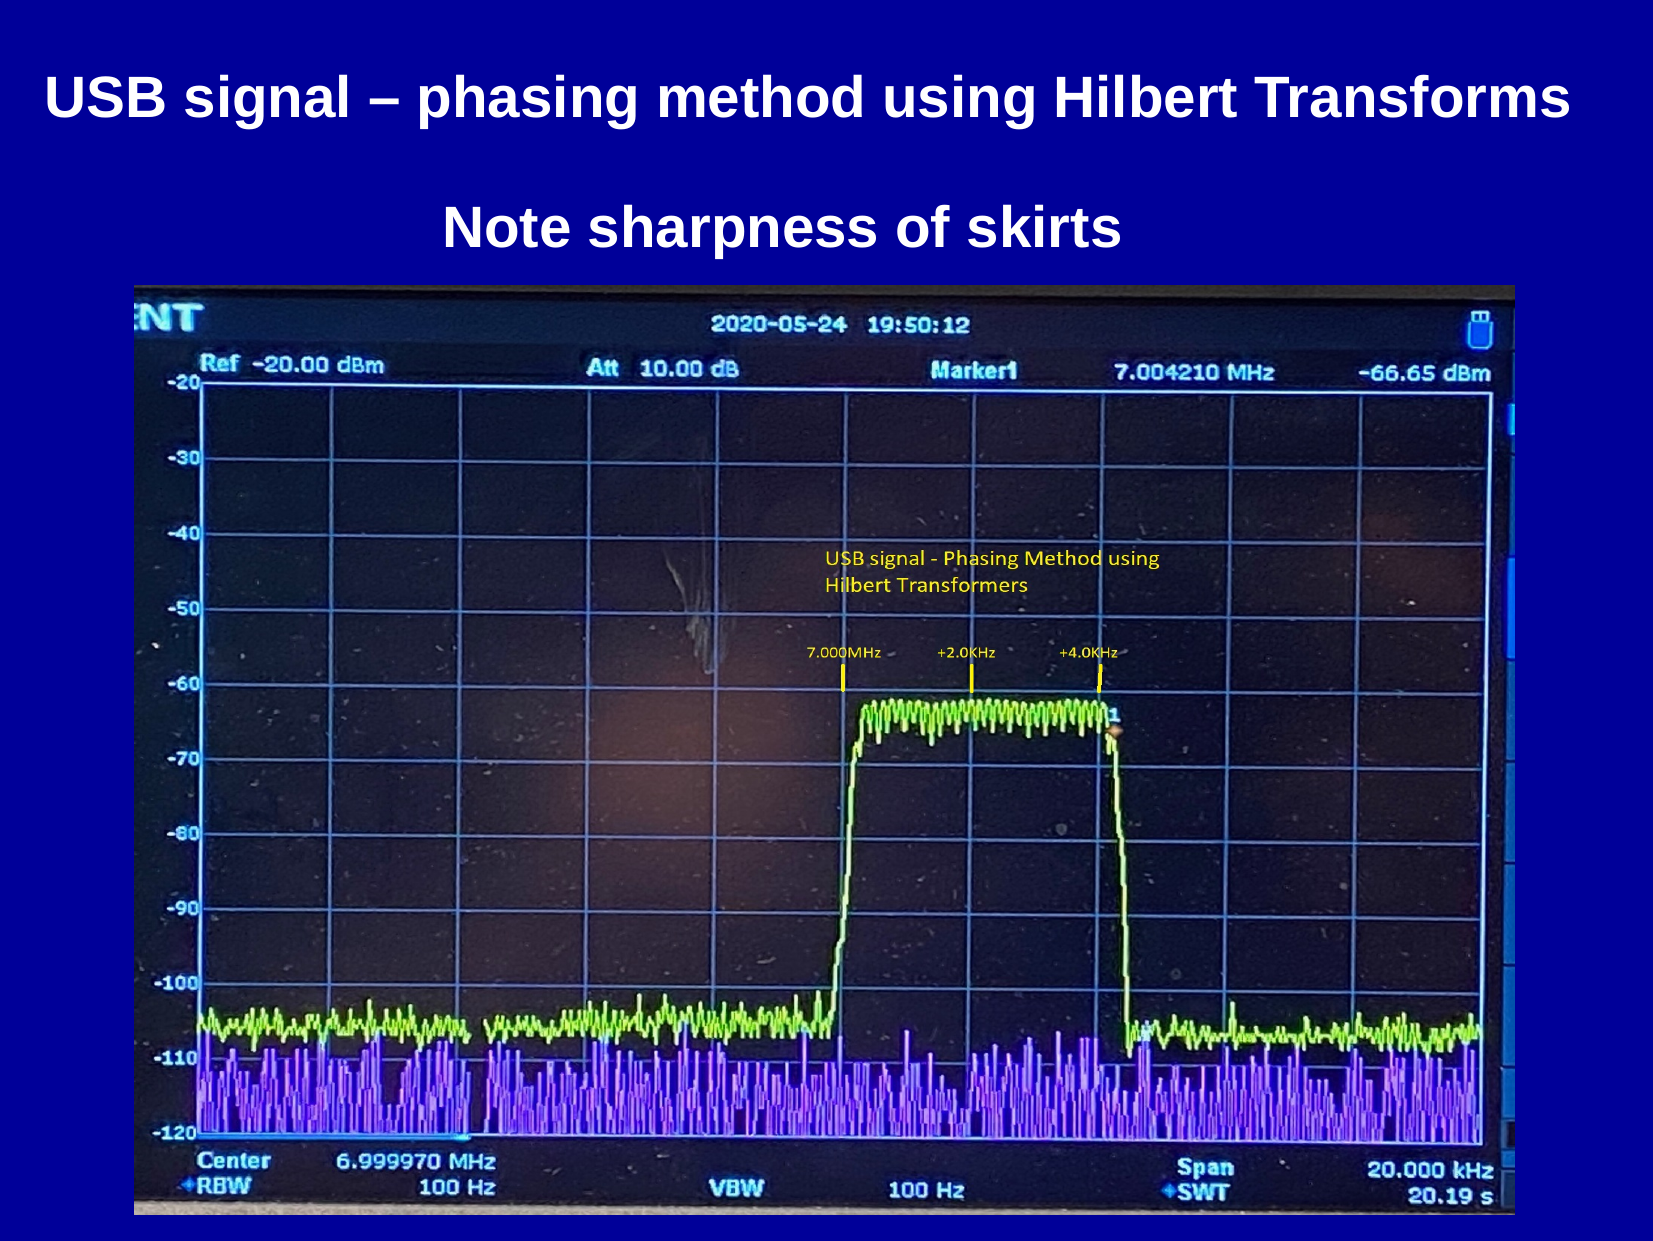

USB signal – phasing method using Hilbert Transforms
				 Note sharpness of skirts